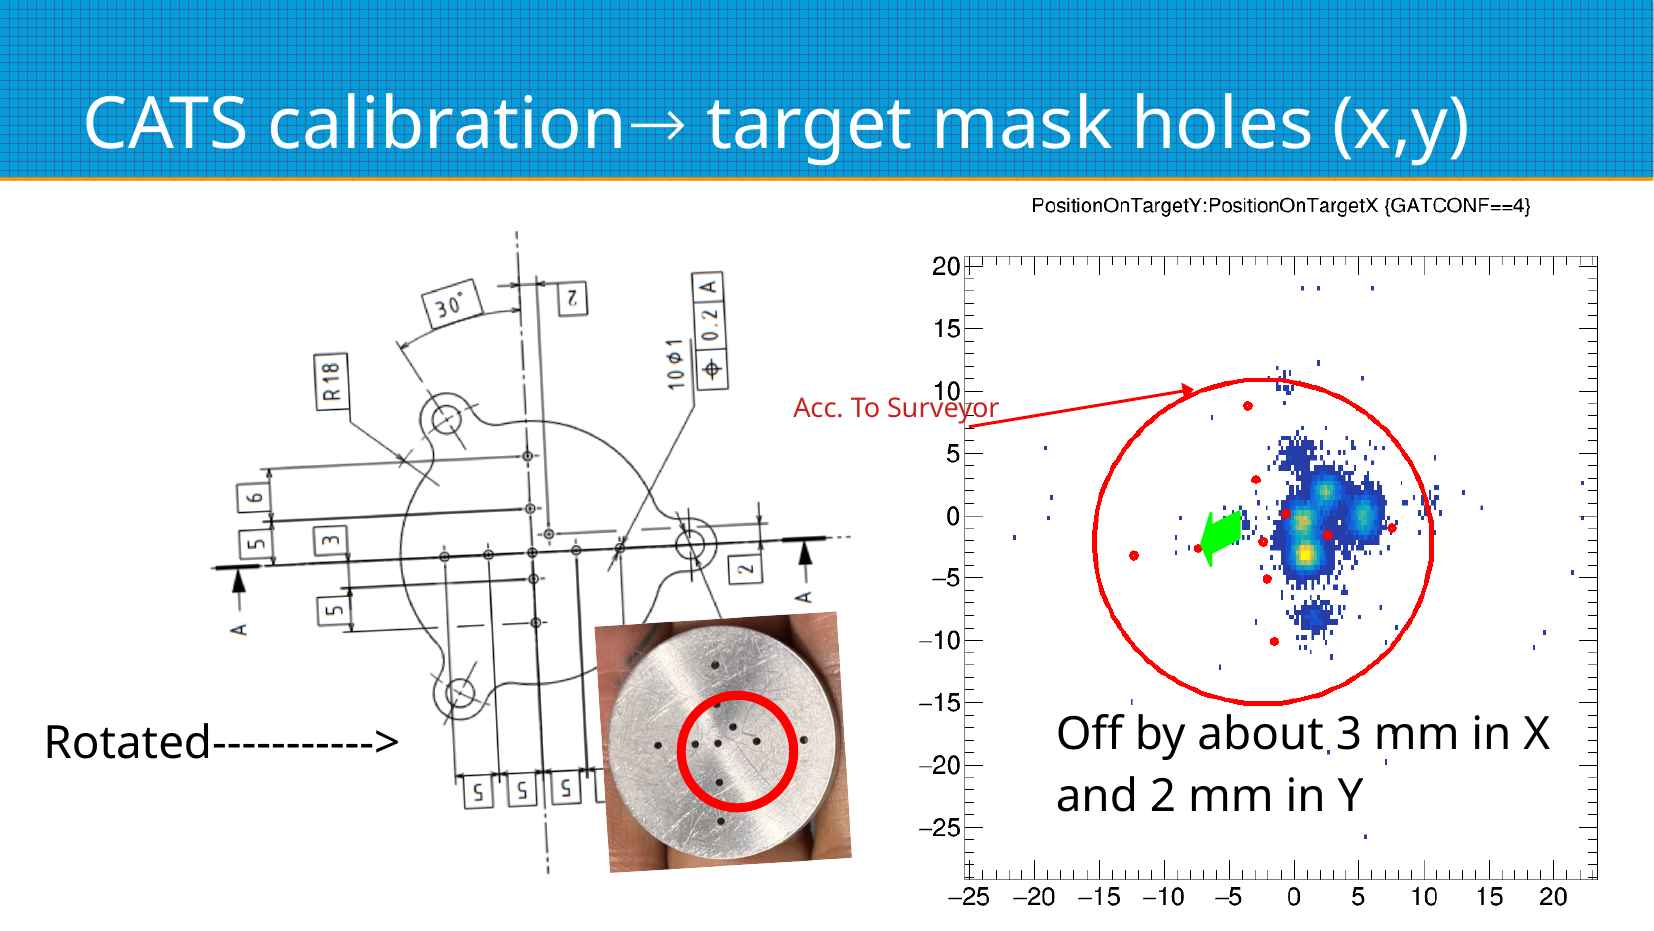

# CATS calibration→ target mask holes (x,y)
Acc. To Surveyor
Off by about 3 mm in X and 2 mm in Y
Rotated----------->